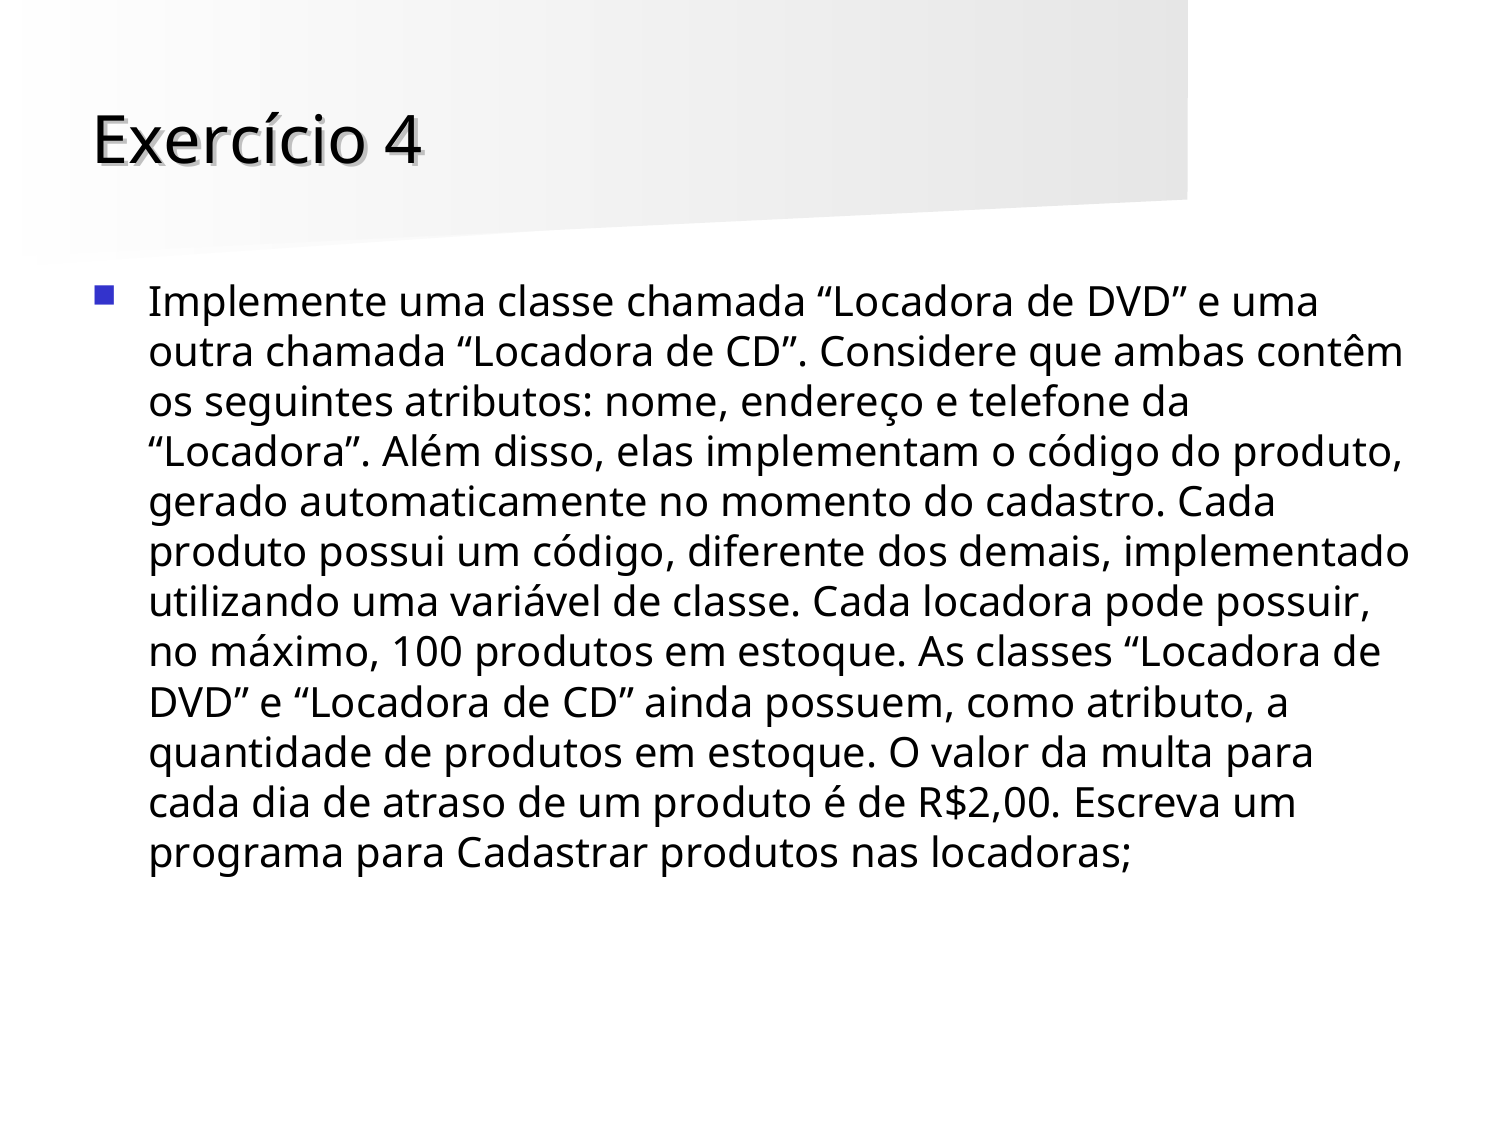

# Exercício 4
Implemente uma classe chamada “Locadora de DVD” e uma outra chamada “Locadora de CD”. Considere que ambas contêm os seguintes atributos: nome, endereço e telefone da “Locadora”. Além disso, elas implementam o código do produto, gerado automaticamente no momento do cadastro. Cada produto possui um código, diferente dos demais, implementado utilizando uma variável de classe. Cada locadora pode possuir, no máximo, 100 produtos em estoque. As classes “Locadora de DVD” e “Locadora de CD” ainda possuem, como atributo, a quantidade de produtos em estoque. O valor da multa para cada dia de atraso de um produto é de R$2,00. Escreva um programa para Cadastrar produtos nas locadoras;